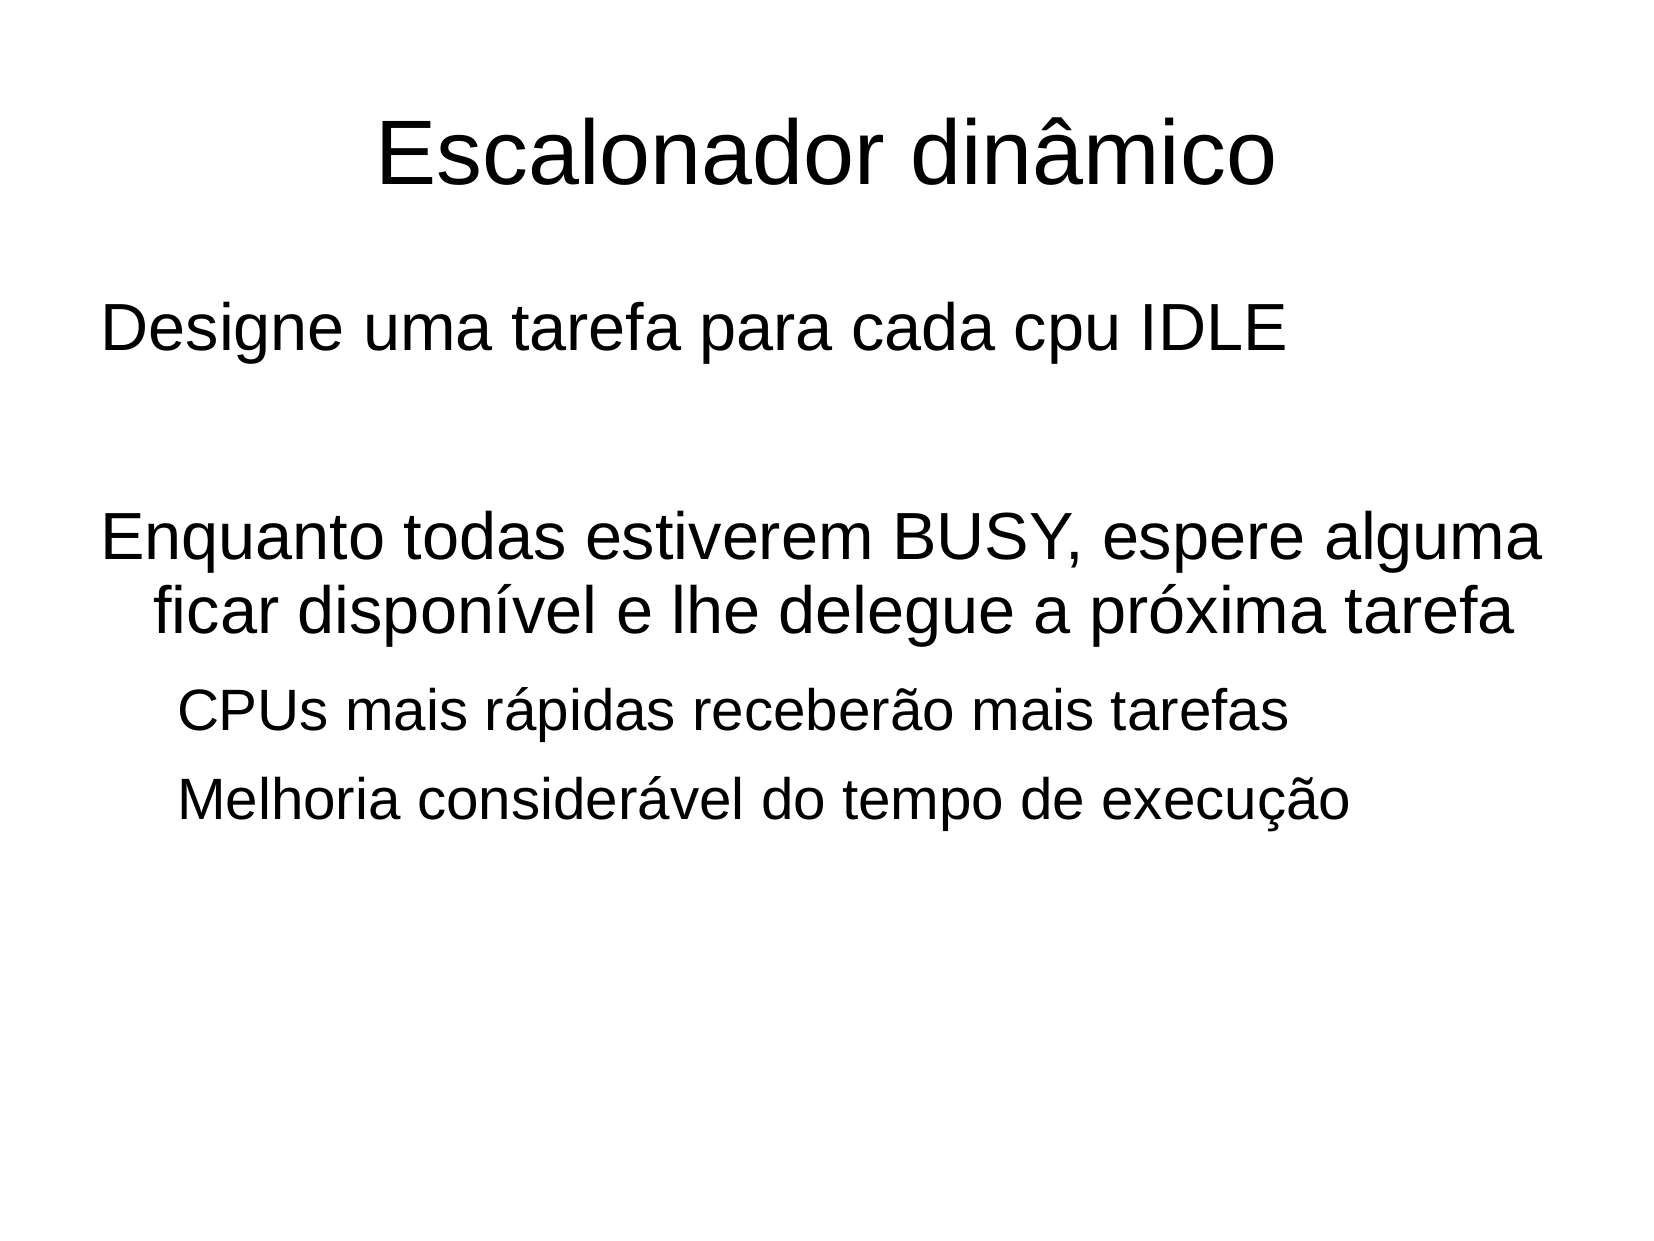

# Escalonador dinâmico
Designe uma tarefa para cada cpu IDLE
Enquanto todas estiverem BUSY, espere alguma ficar disponível e lhe delegue a próxima tarefa
CPUs mais rápidas receberão mais tarefas
Melhoria considerável do tempo de execução